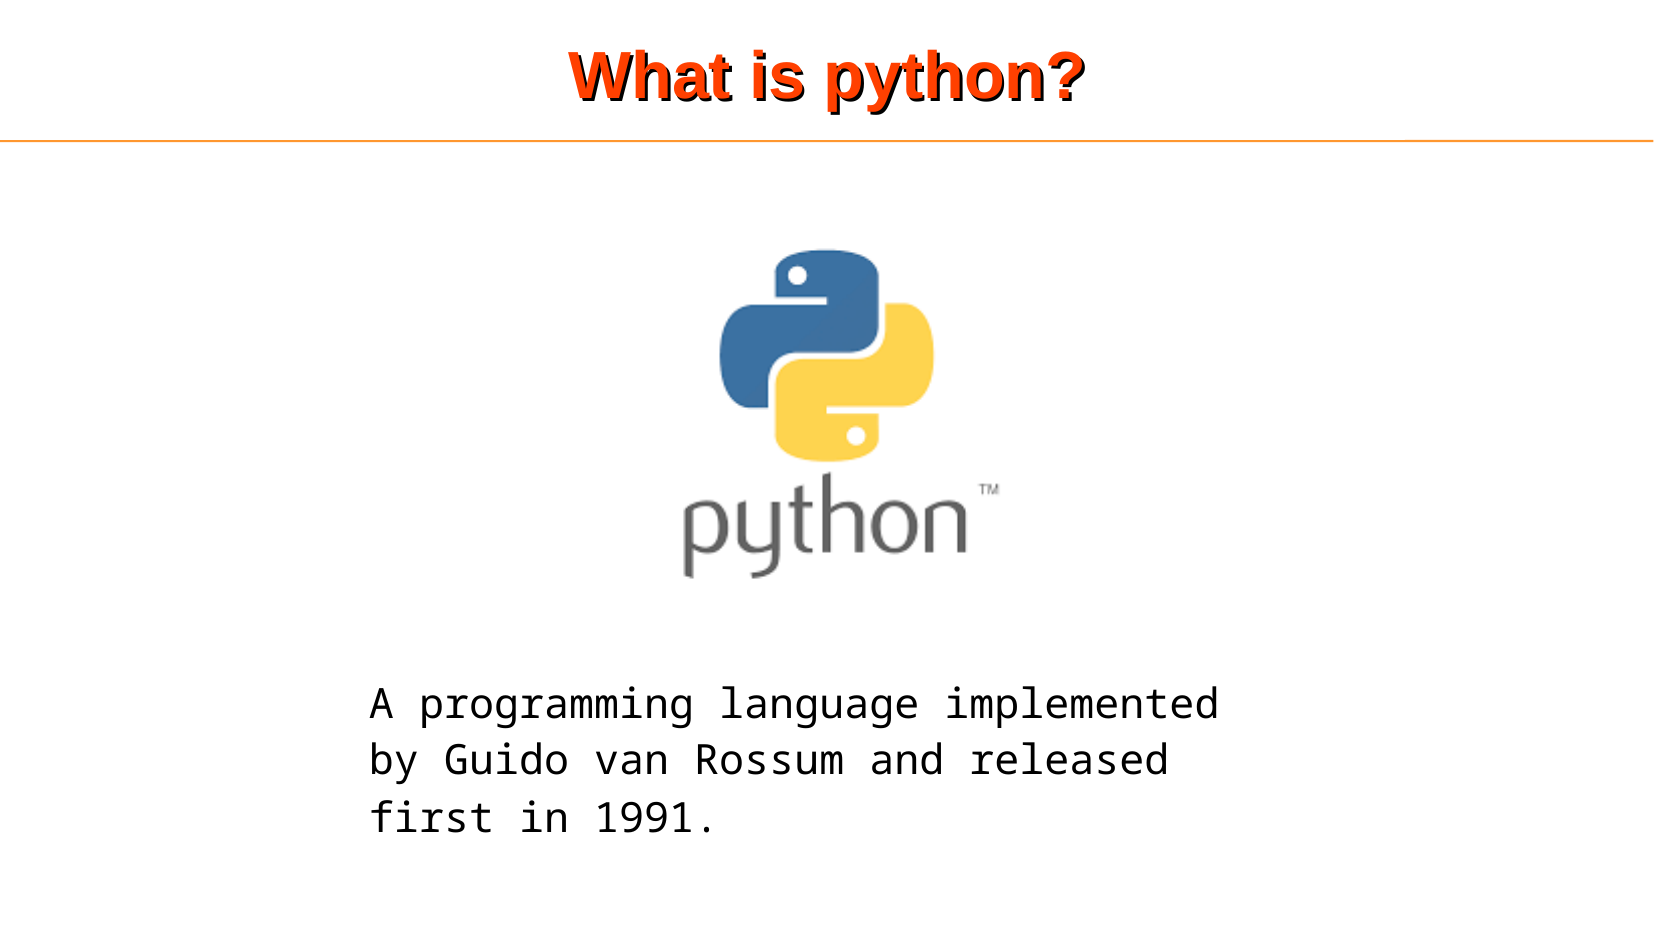

What is python?
A programming language implemented by Guido van Rossum and released first in 1991.